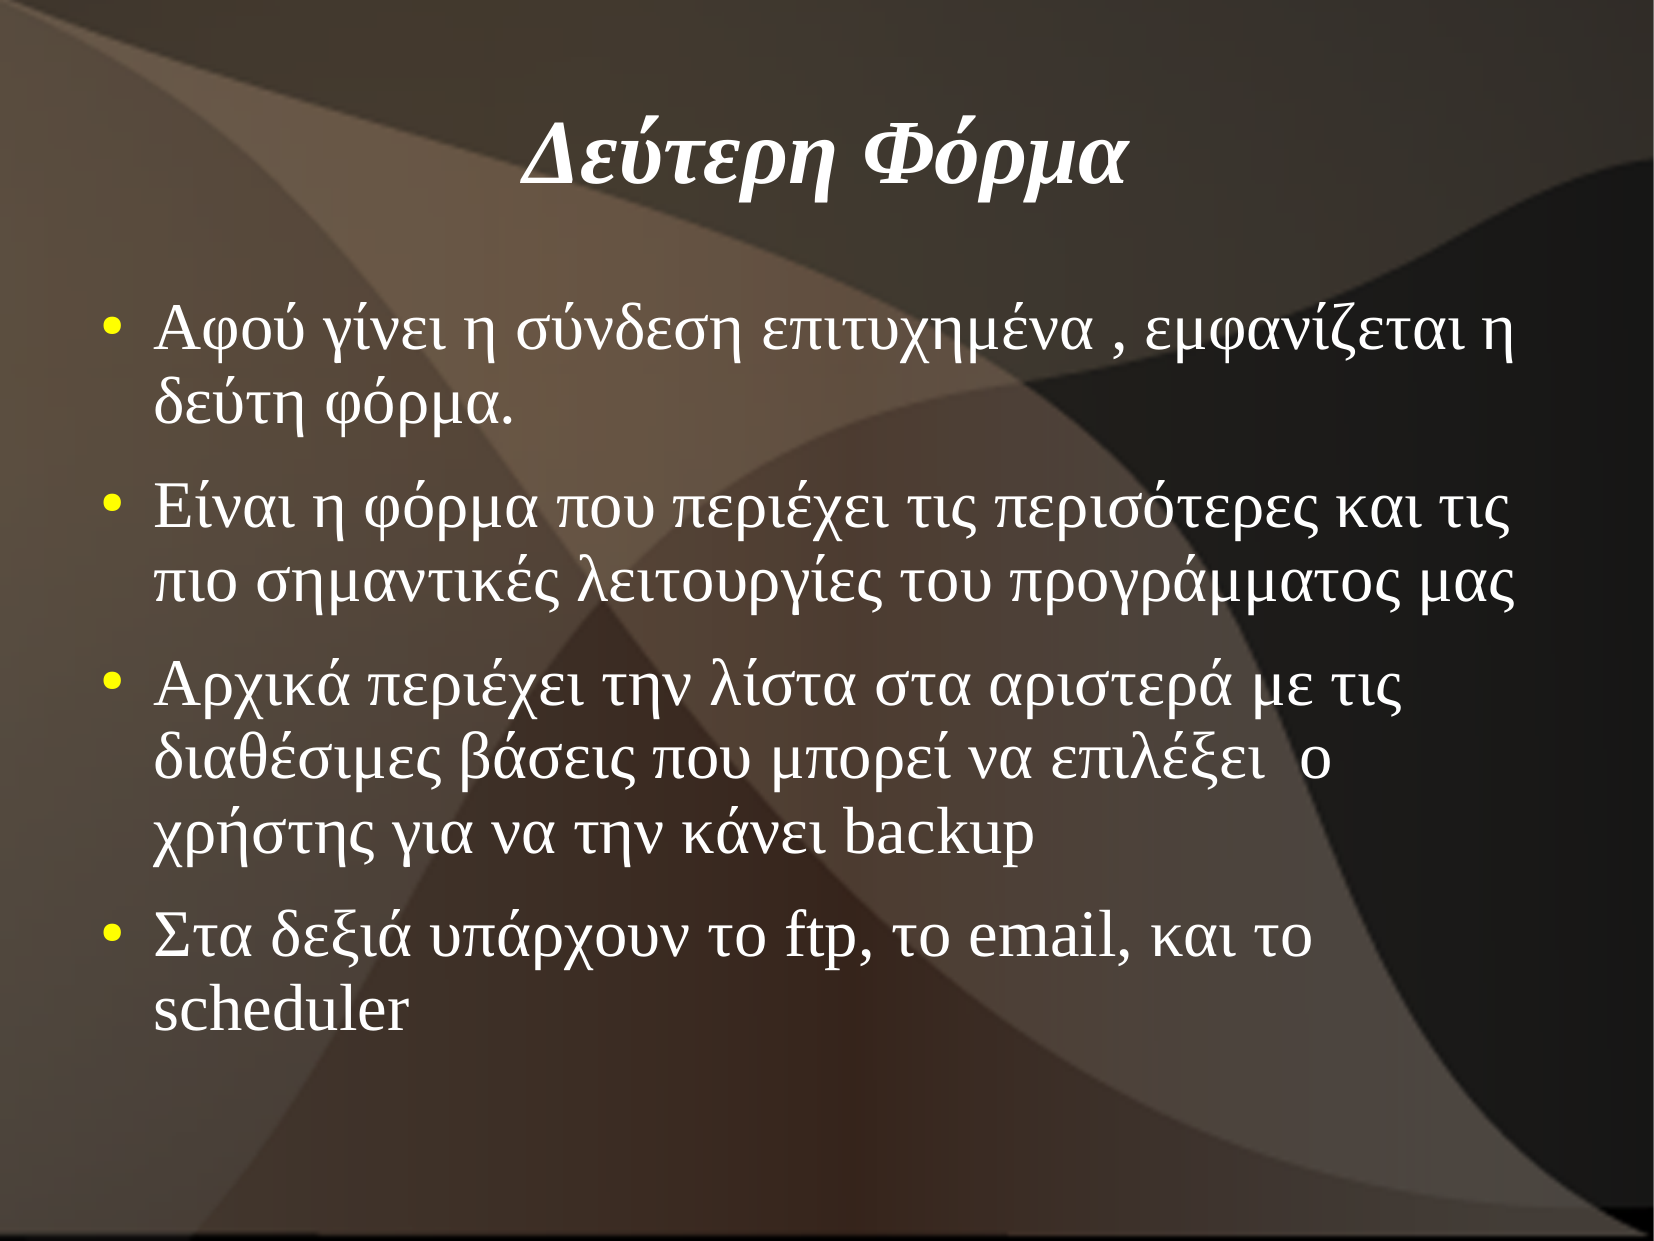

# Δεύτερη Φόρμα
Αφού γίνει η σύνδεση επιτυχημένα , εμφανίζεται η δεύτη φόρμα.
Είναι η φόρμα που περιέχει τις περισότερες και τις πιο σημαντικές λειτουργίες του προγράμματος μας
Αρχικά περιέχει την λίστα στα αριστερά με τις διαθέσιμες βάσεις που μπορεί να επιλέξει ο χρήστης για να την κάνει backup
Στα δεξιά υπάρχουν το ftp, το email, και το scheduler